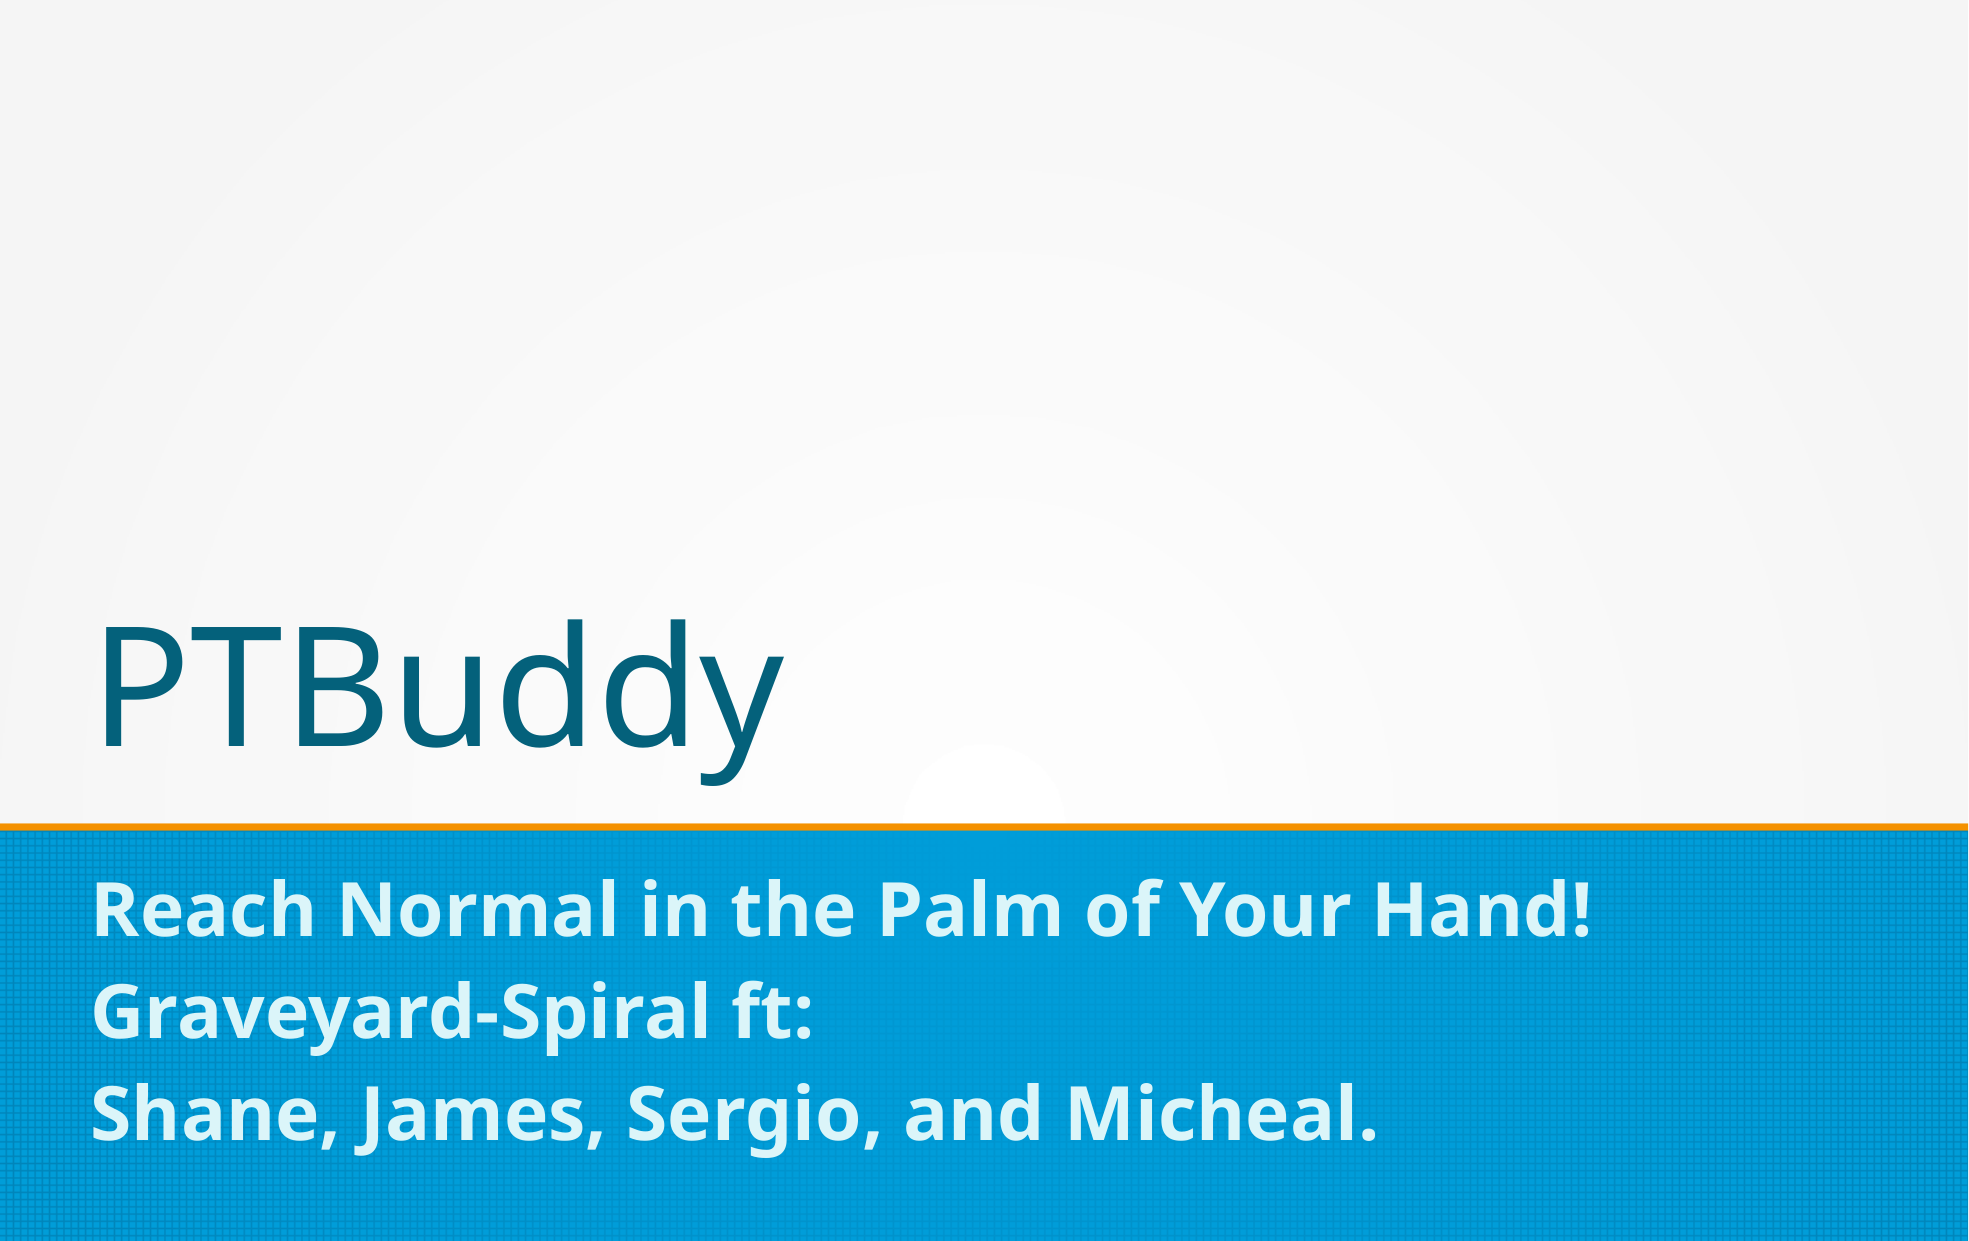

# PTBuddy
Reach Normal in the Palm of Your Hand!
Graveyard-Spiral ft:
Shane, James, Sergio, and Micheal.